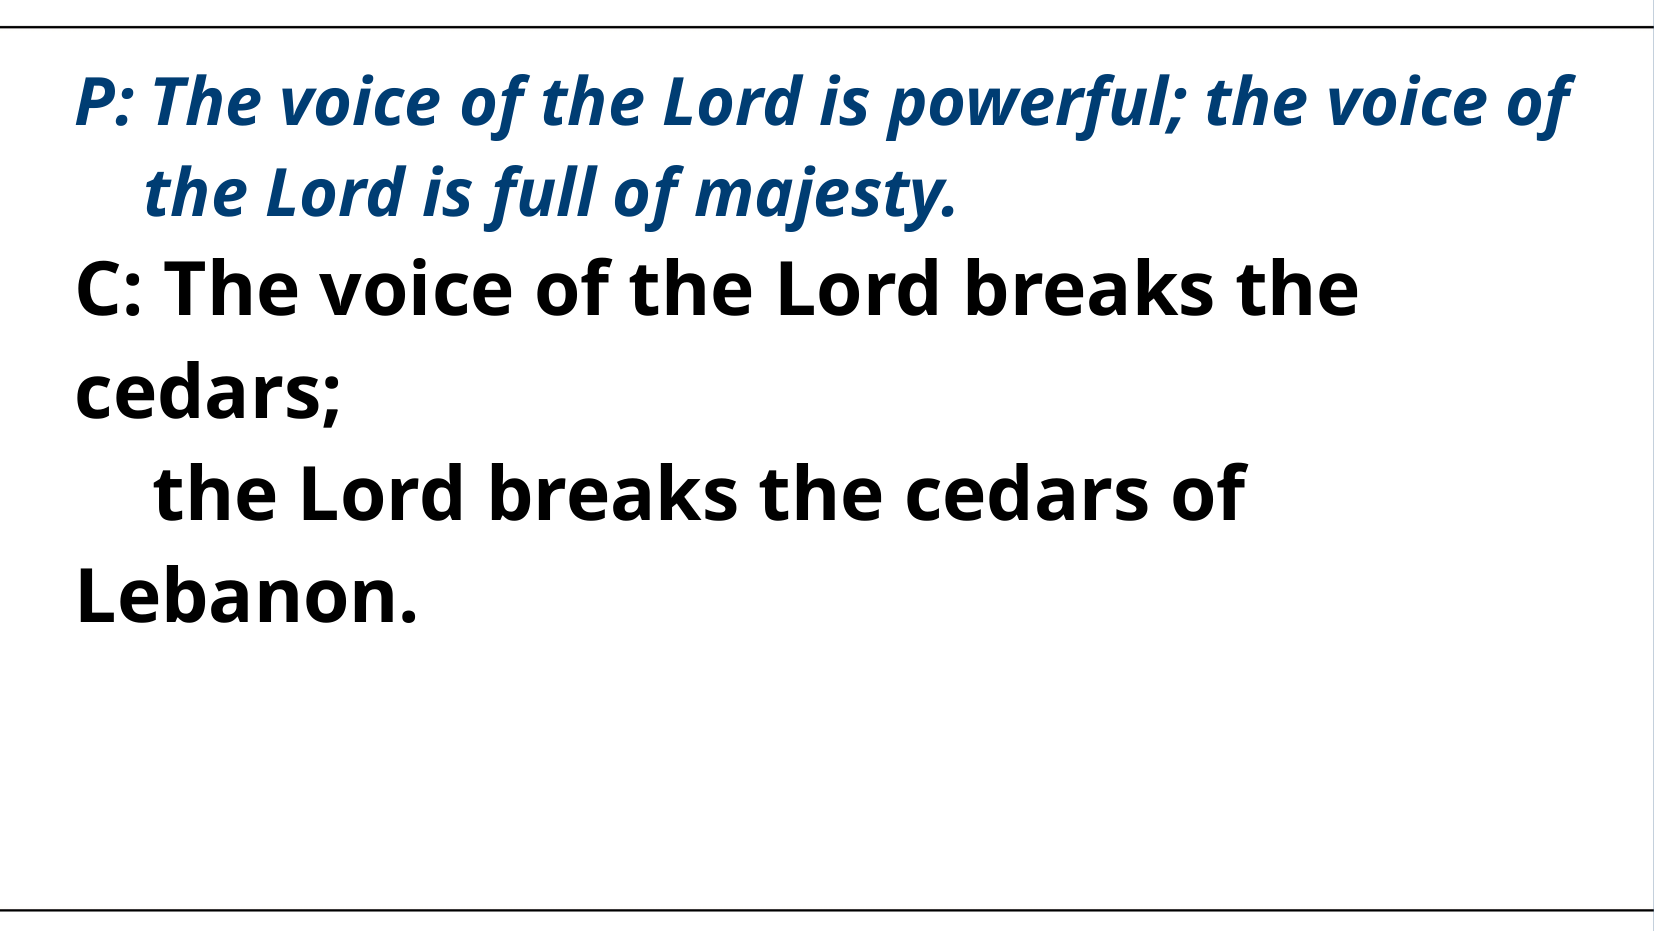

P:	The voice of the Lord is powerful; the voice of
 the Lord is full of majesty.
C: The voice of the Lord breaks the cedars;
 the Lord breaks the cedars of Lebanon.